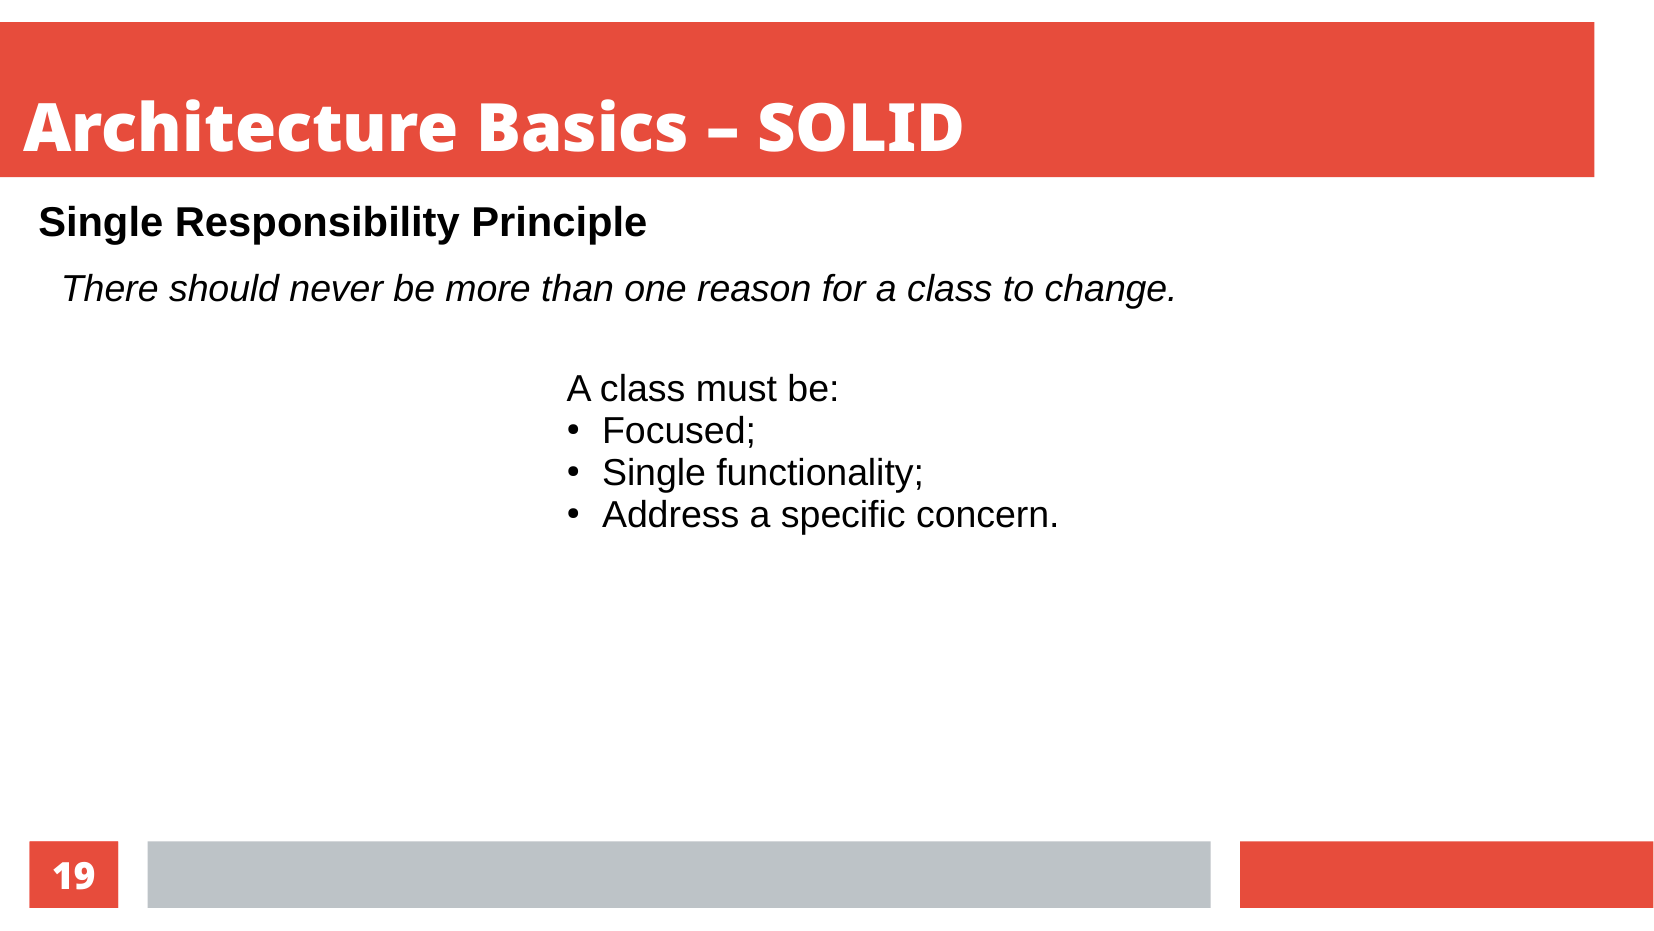

# Architecture Basics – SOLID
Single Responsibility Principle
There should never be more than one reason for a class to change.
A class must be:
Focused;
Single functionality;
Address a specific concern.
19